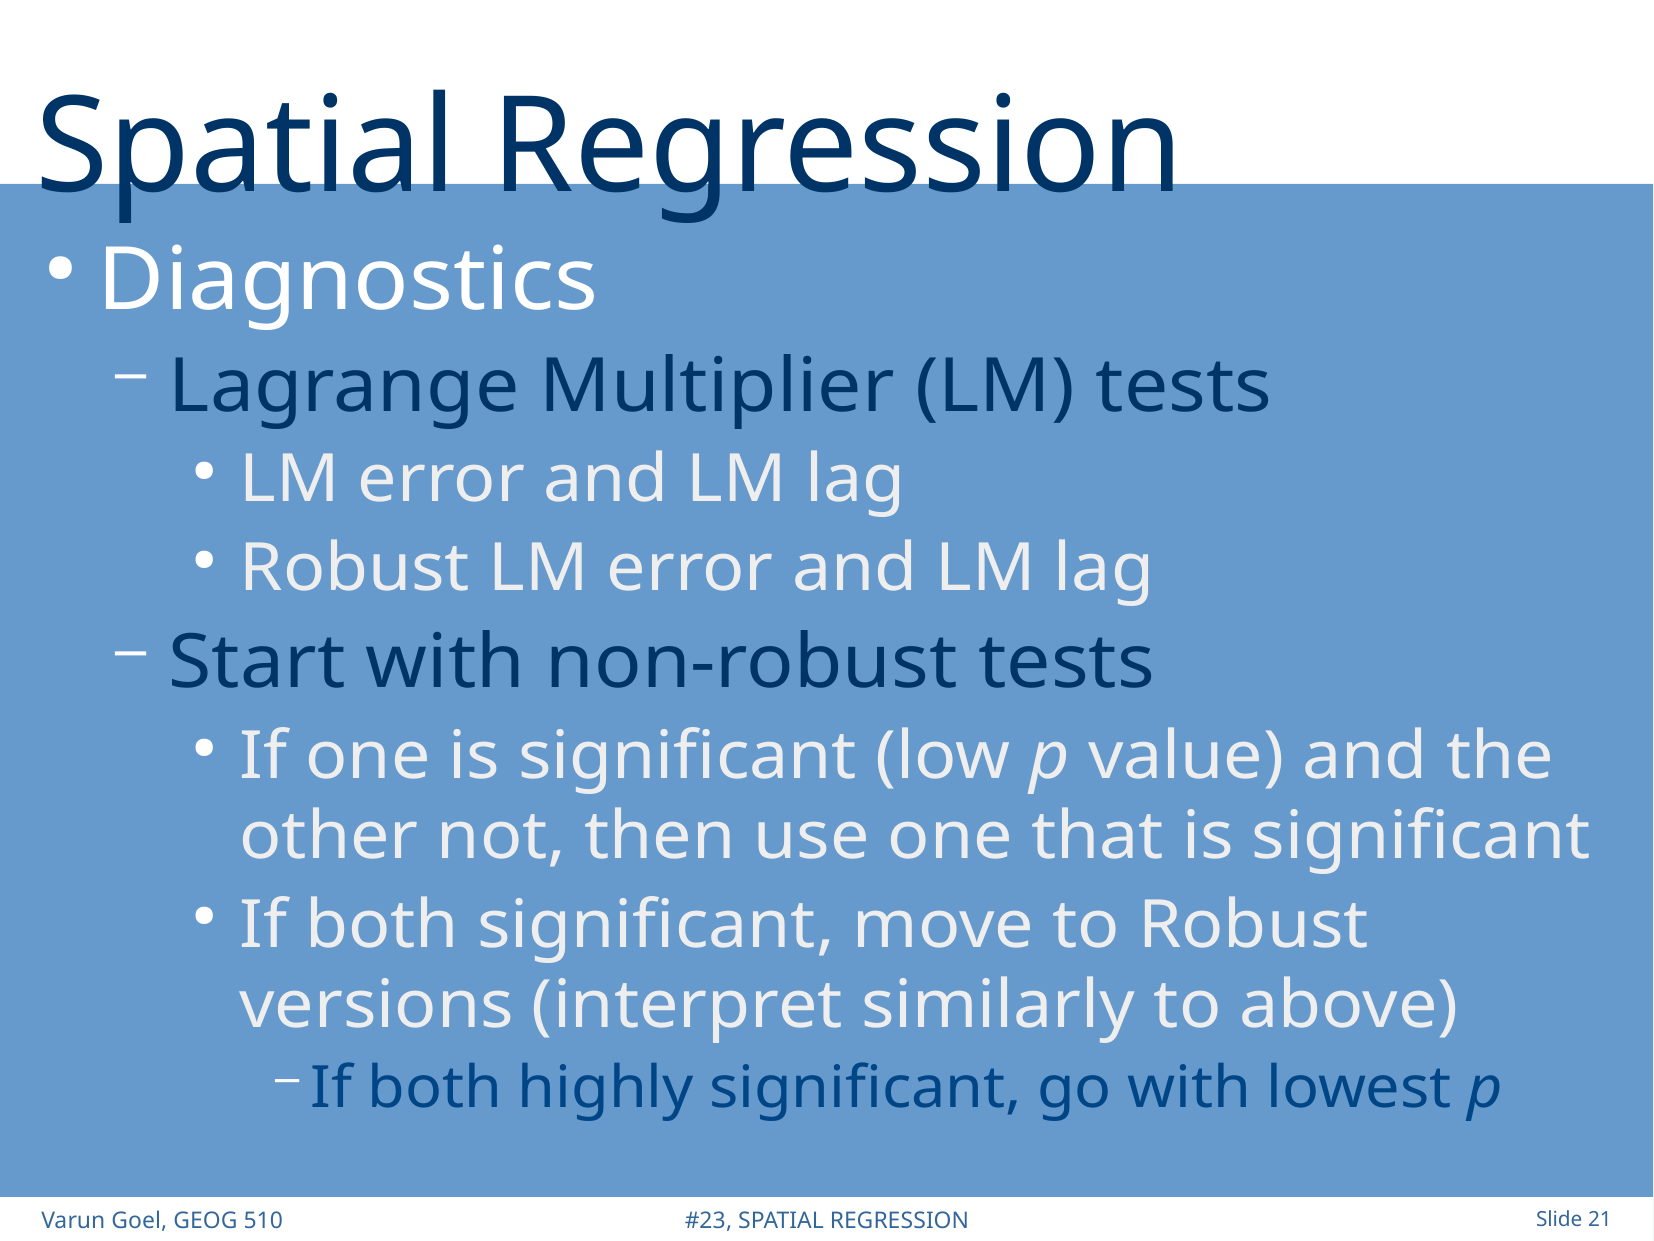

# Spatial Regression
Diagnostics
Lagrange Multiplier (LM) tests
LM error and LM lag
Robust LM error and LM lag
Start with non-robust tests
If one is significant (low p value) and the other not, then use one that is significant
If both significant, move to Robust versions (interpret similarly to above)
If both highly significant, go with lowest p
#23, SPATIAL REGRESSION
21